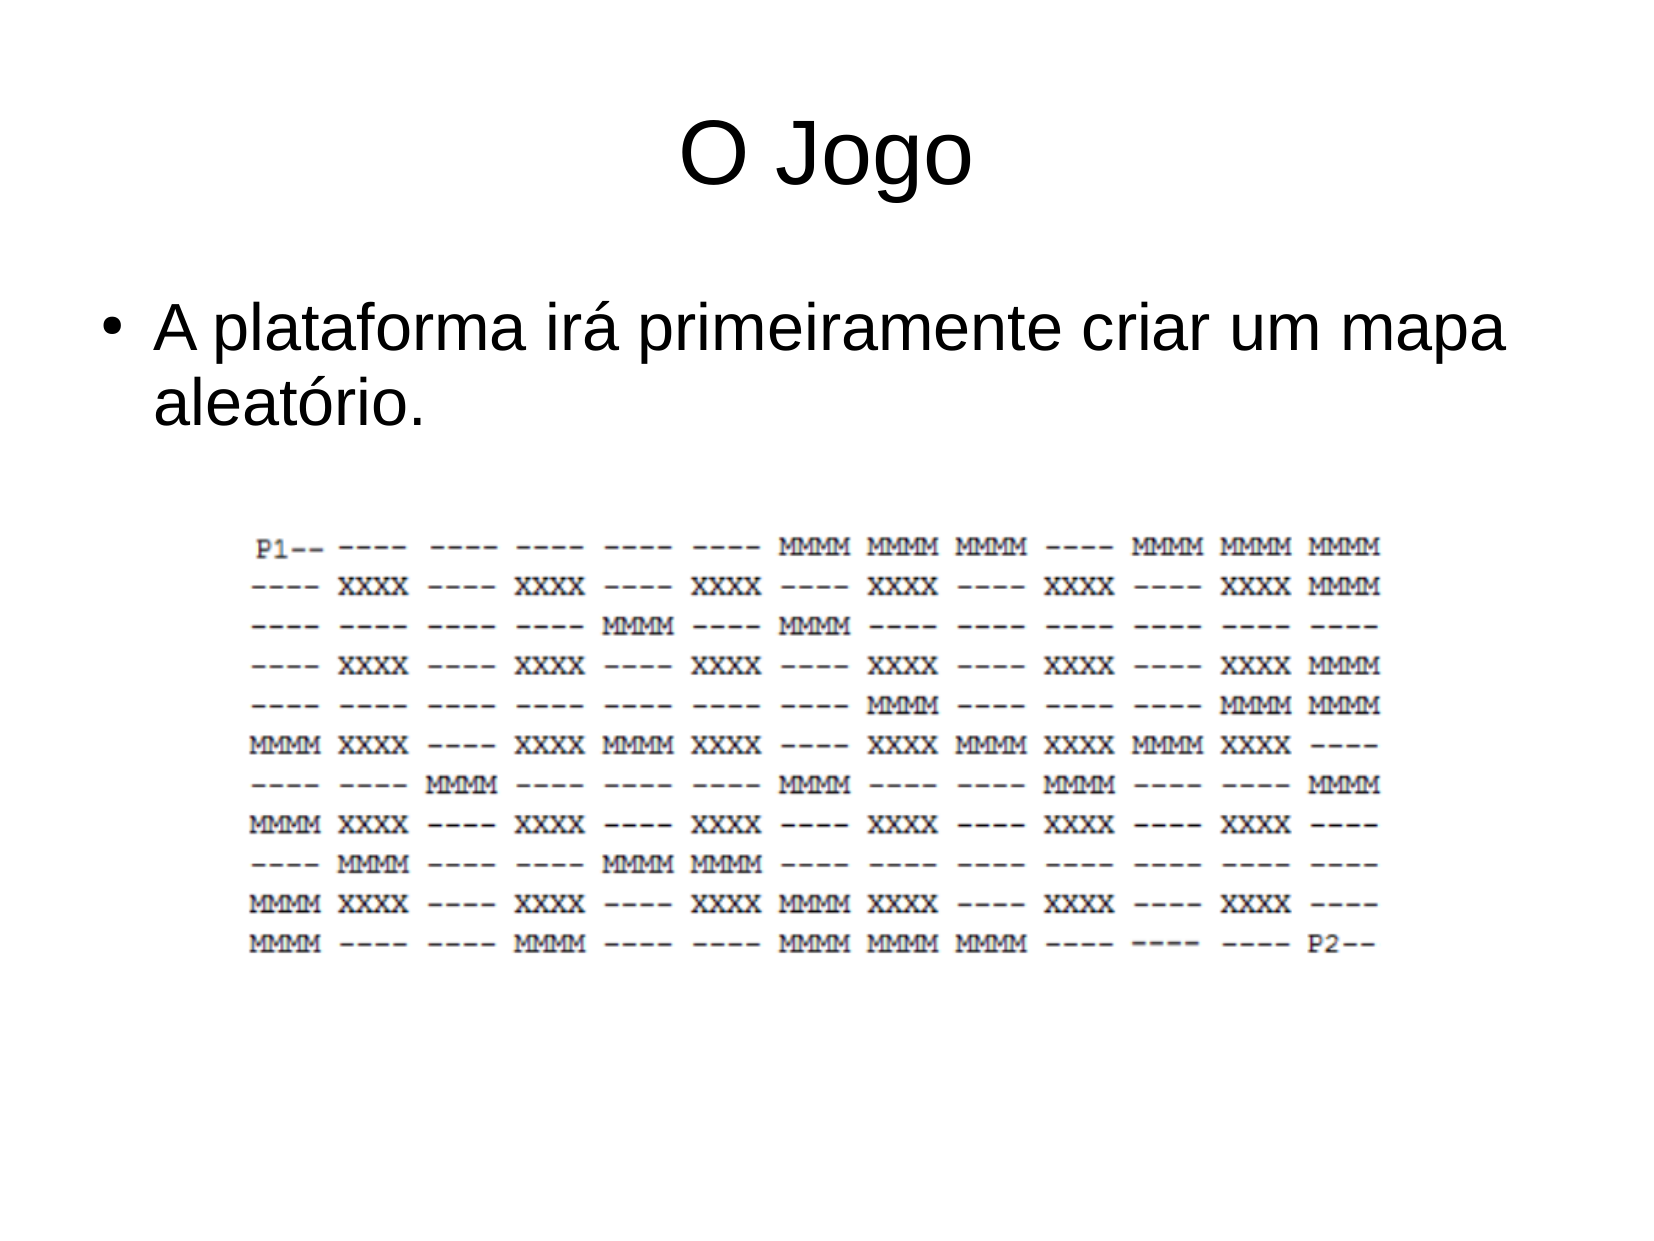

# O Jogo
A plataforma irá primeiramente criar um mapa aleatório.